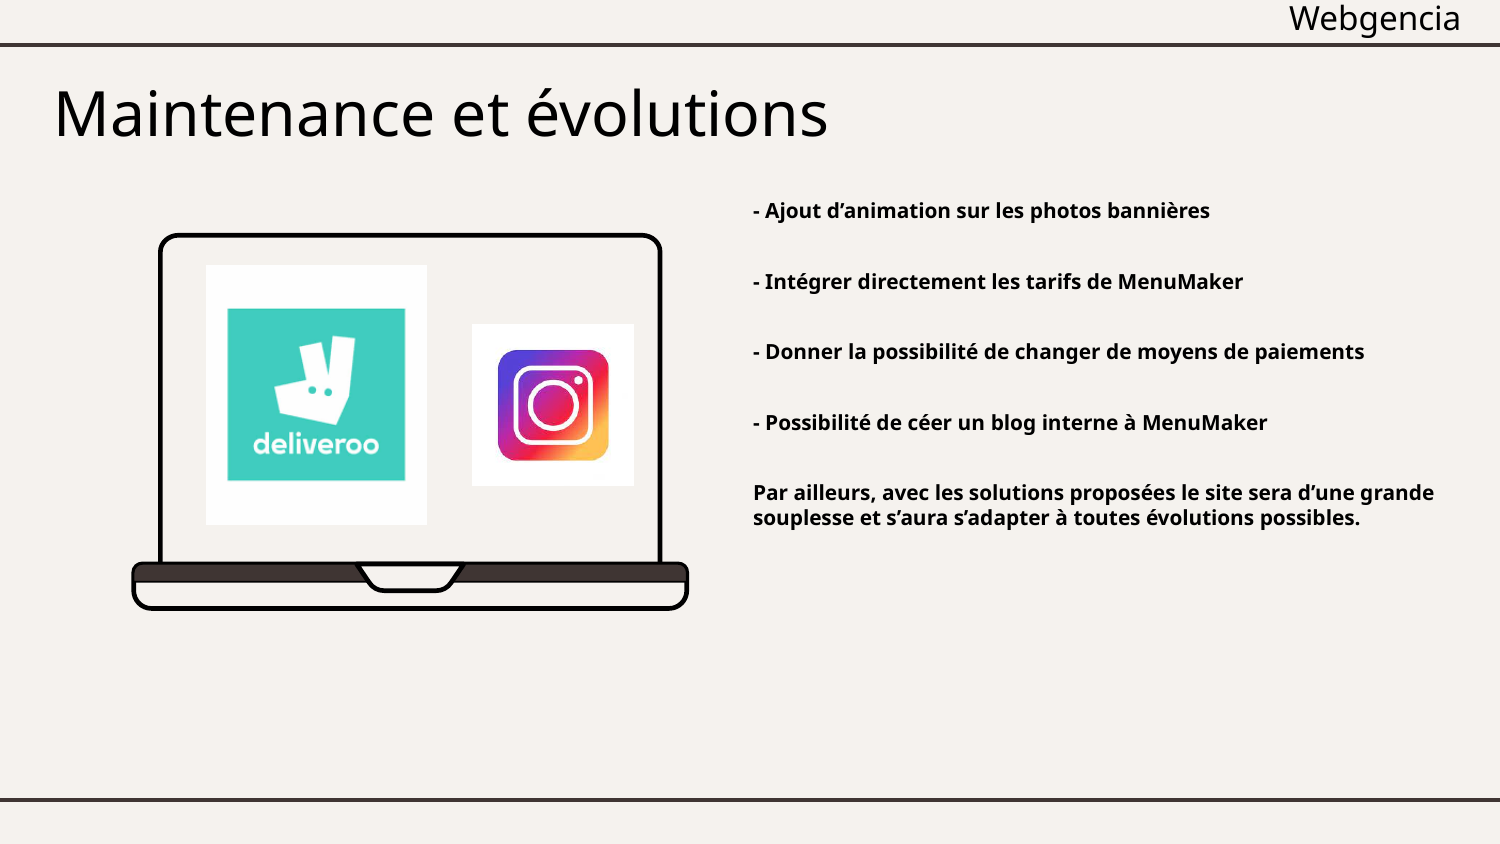

Webgencia
# Maintenance et évolutions
- Ajout d’animation sur les photos bannières
- Intégrer directement les tarifs de MenuMaker
- Donner la possibilité de changer de moyens de paiements
- Possibilité de céer un blog interne à MenuMaker
Par ailleurs, avec les solutions proposées le site sera d’une grande souplesse et s’aura s’adapter à toutes évolutions possibles.